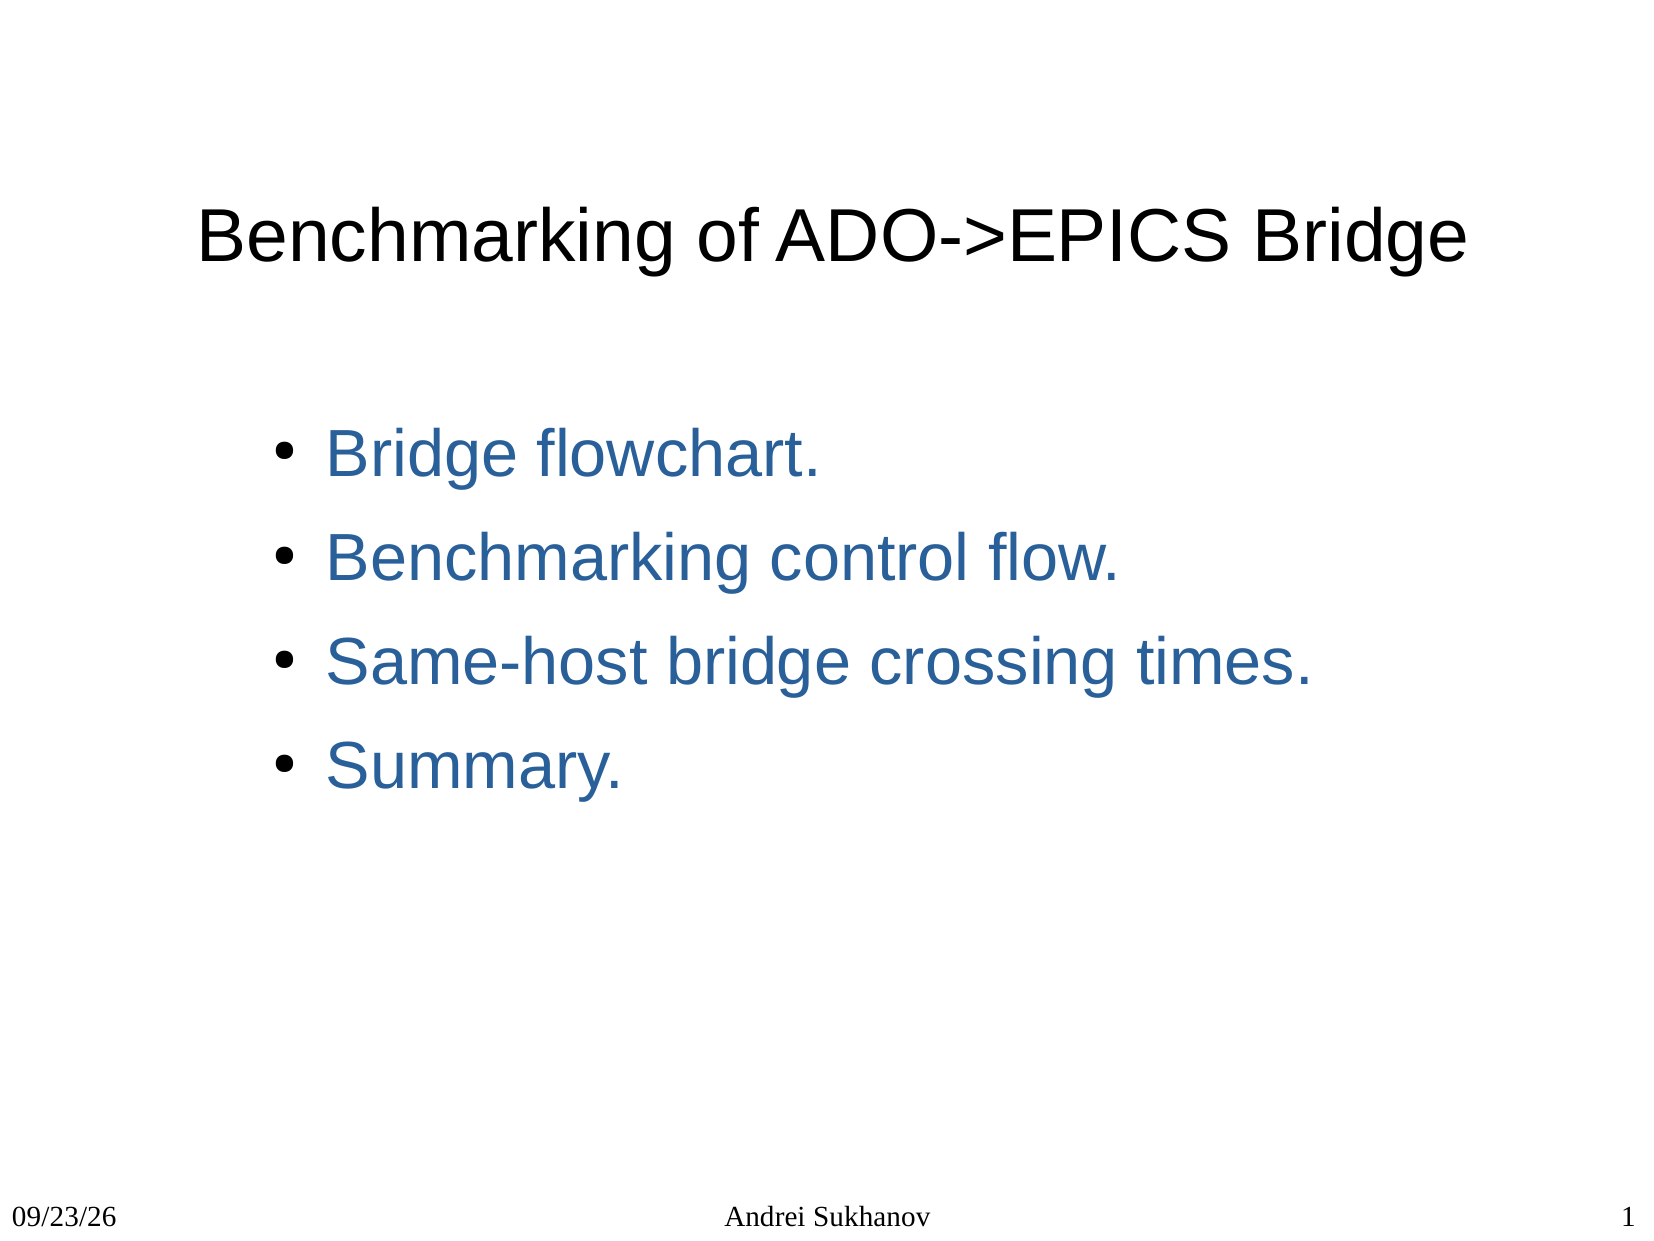

#
Benchmarking of ADO->EPICS Bridge
Bridge flowchart.
Benchmarking control flow.
Same-host bridge crossing times.
Summary.
Andrei Sukhanov
1